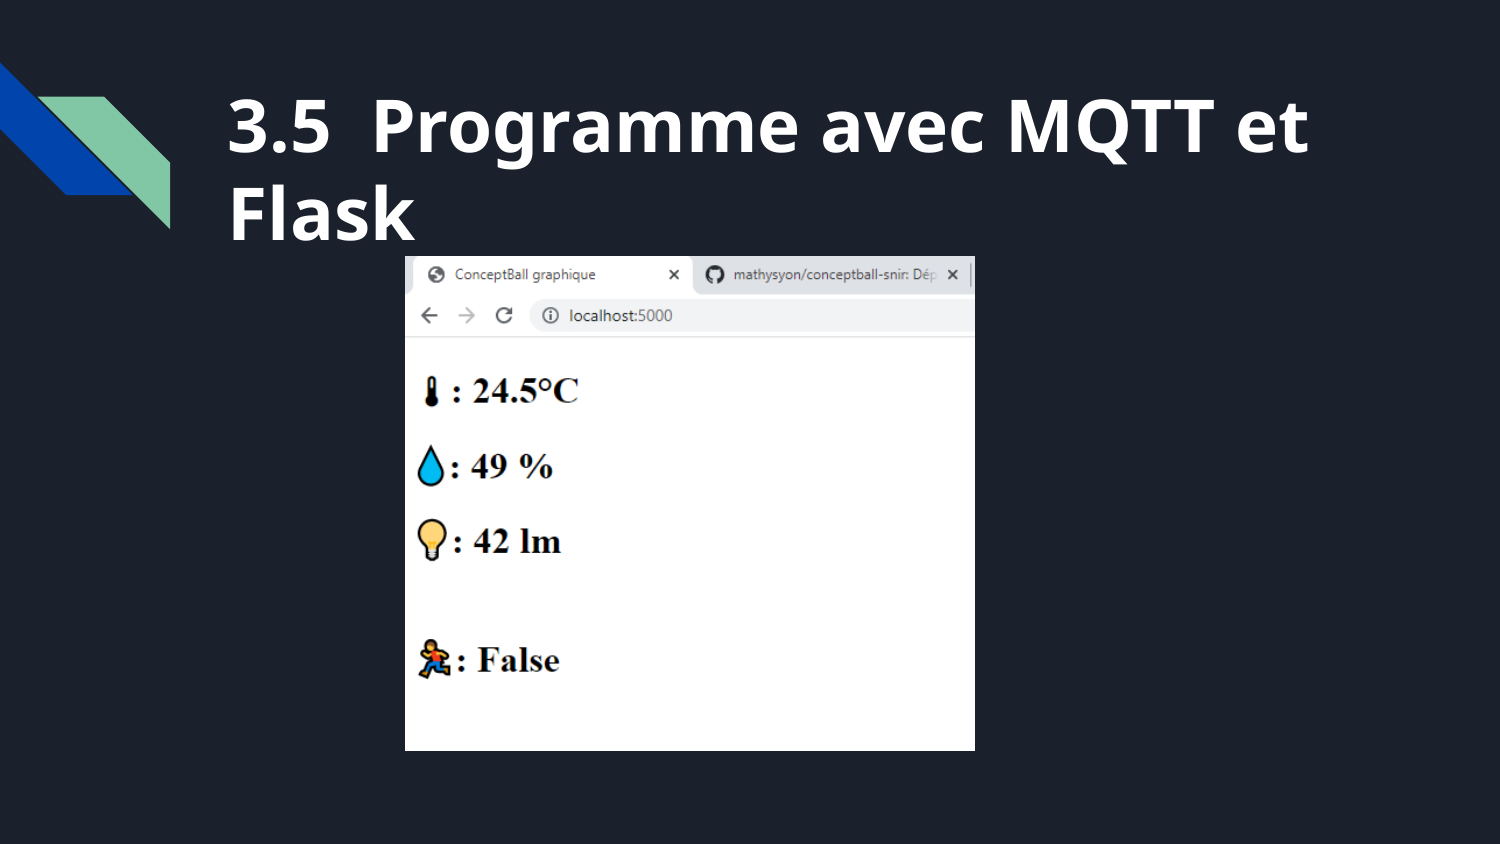

# 3.5 Programme avec MQTT et Flask